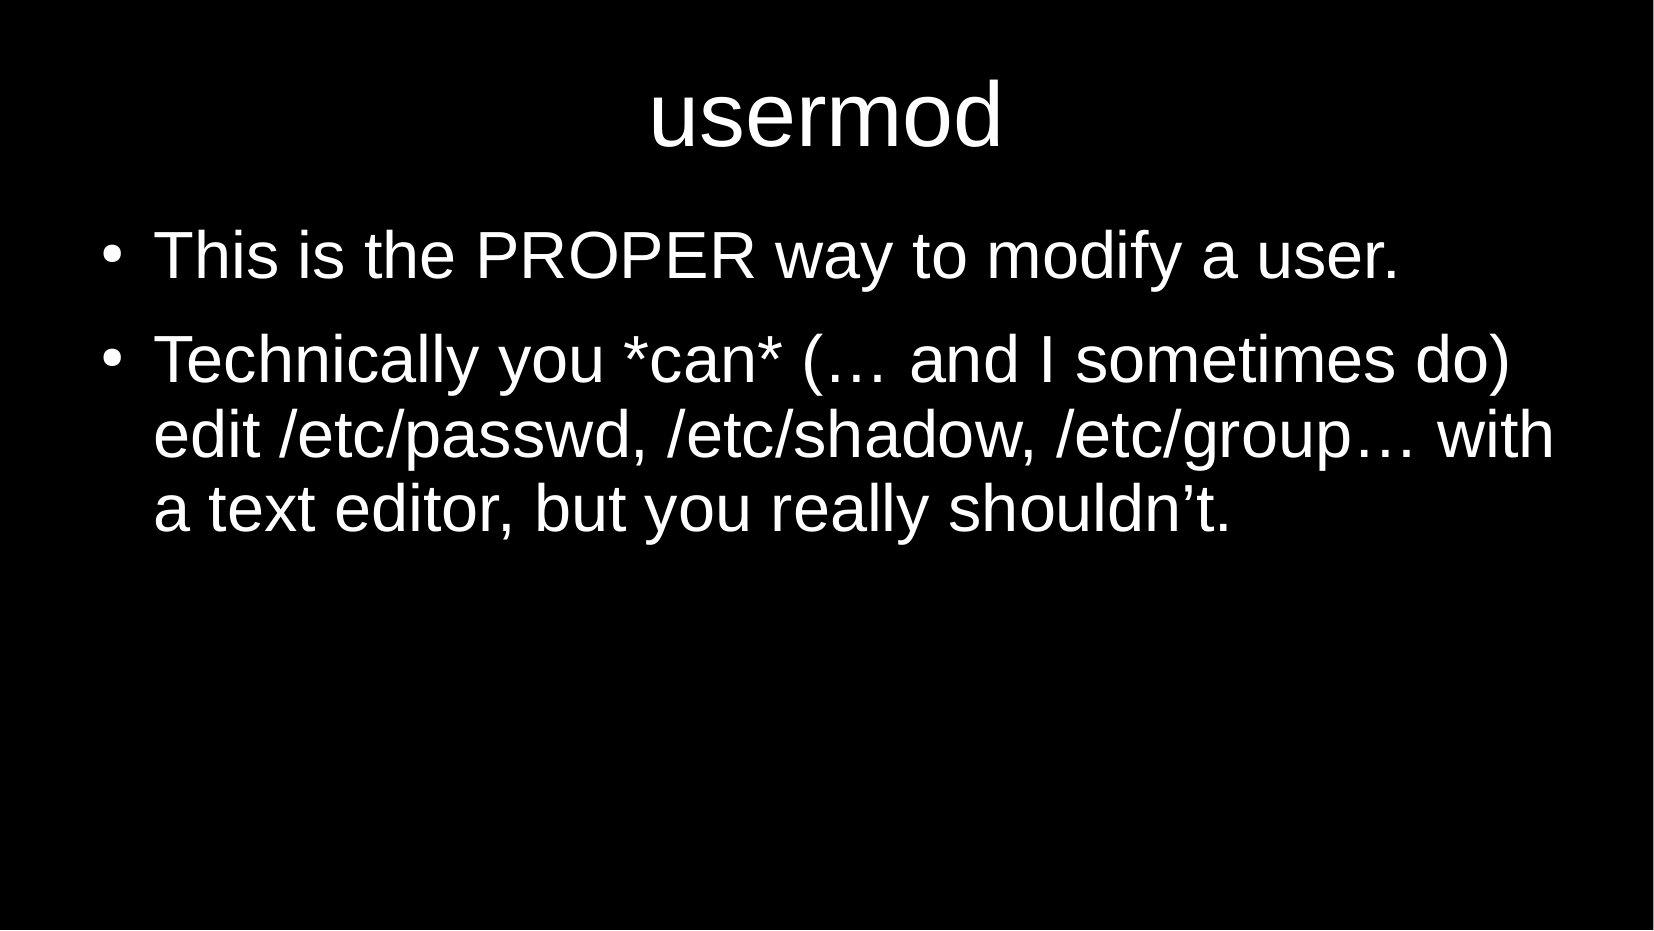

# usermod
This is the PROPER way to modify a user.
Technically you *can* (… and I sometimes do) edit /etc/passwd, /etc/shadow, /etc/group… with a text editor, but you really shouldn’t.